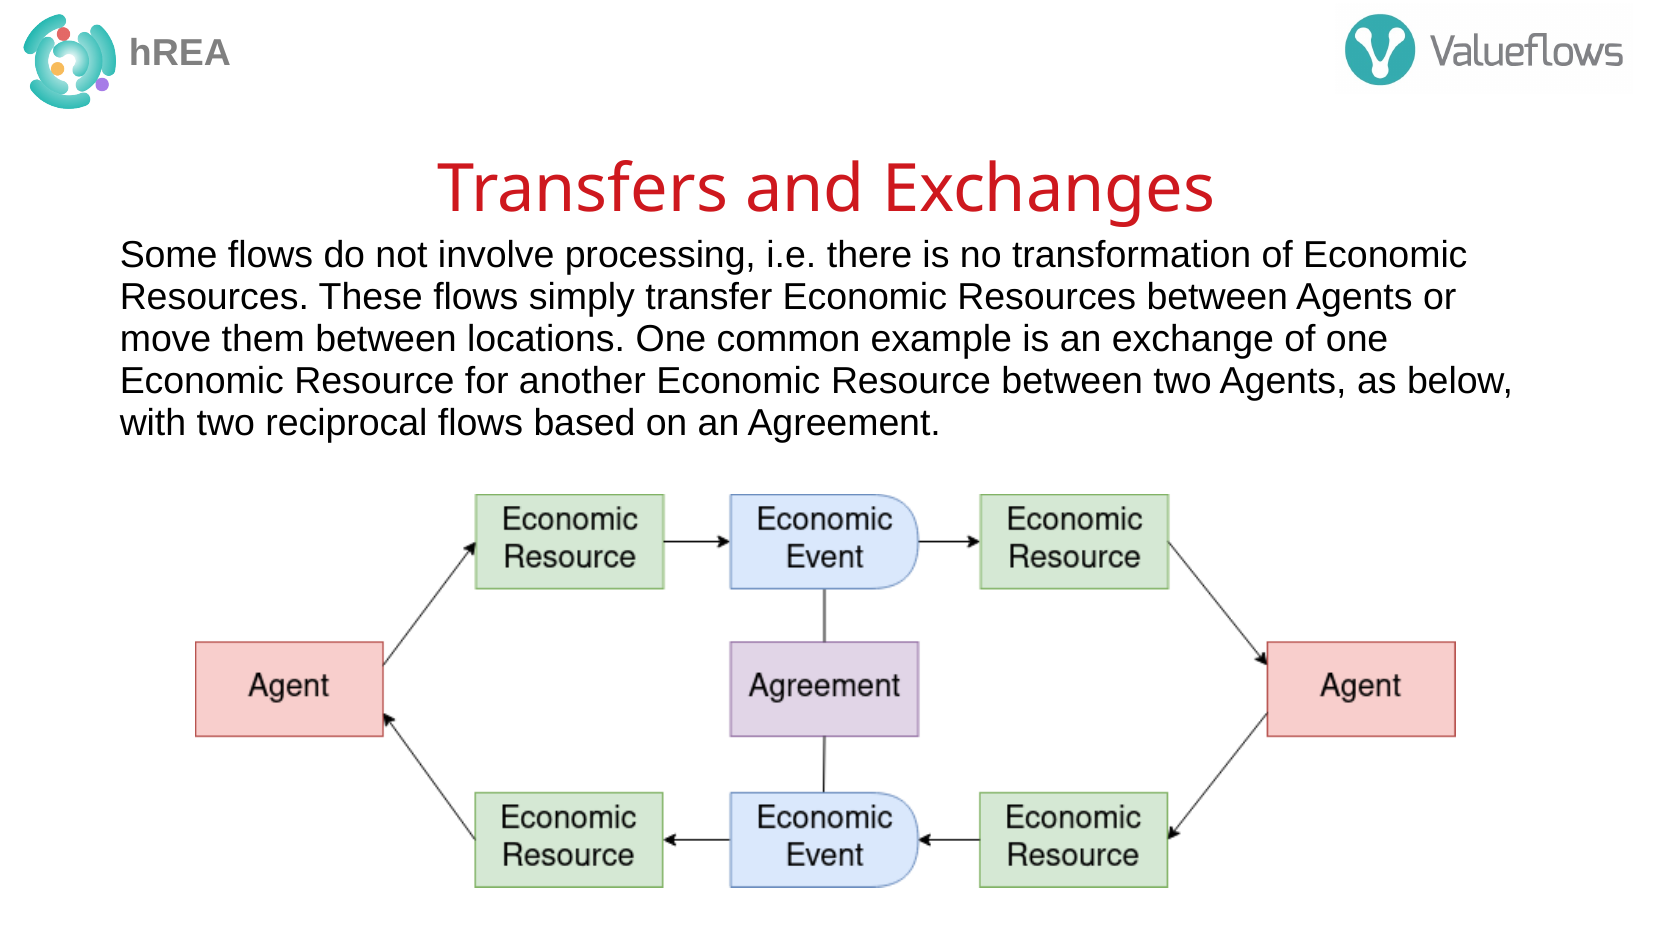

hREA
Transfers and Exchanges
Some flows do not involve processing, i.e. there is no transformation of Economic Resources. These flows simply transfer Economic Resources between Agents or move them between locations. One common example is an exchange of one Economic Resource for another Economic Resource between two Agents, as below, with two reciprocal flows based on an Agreement.